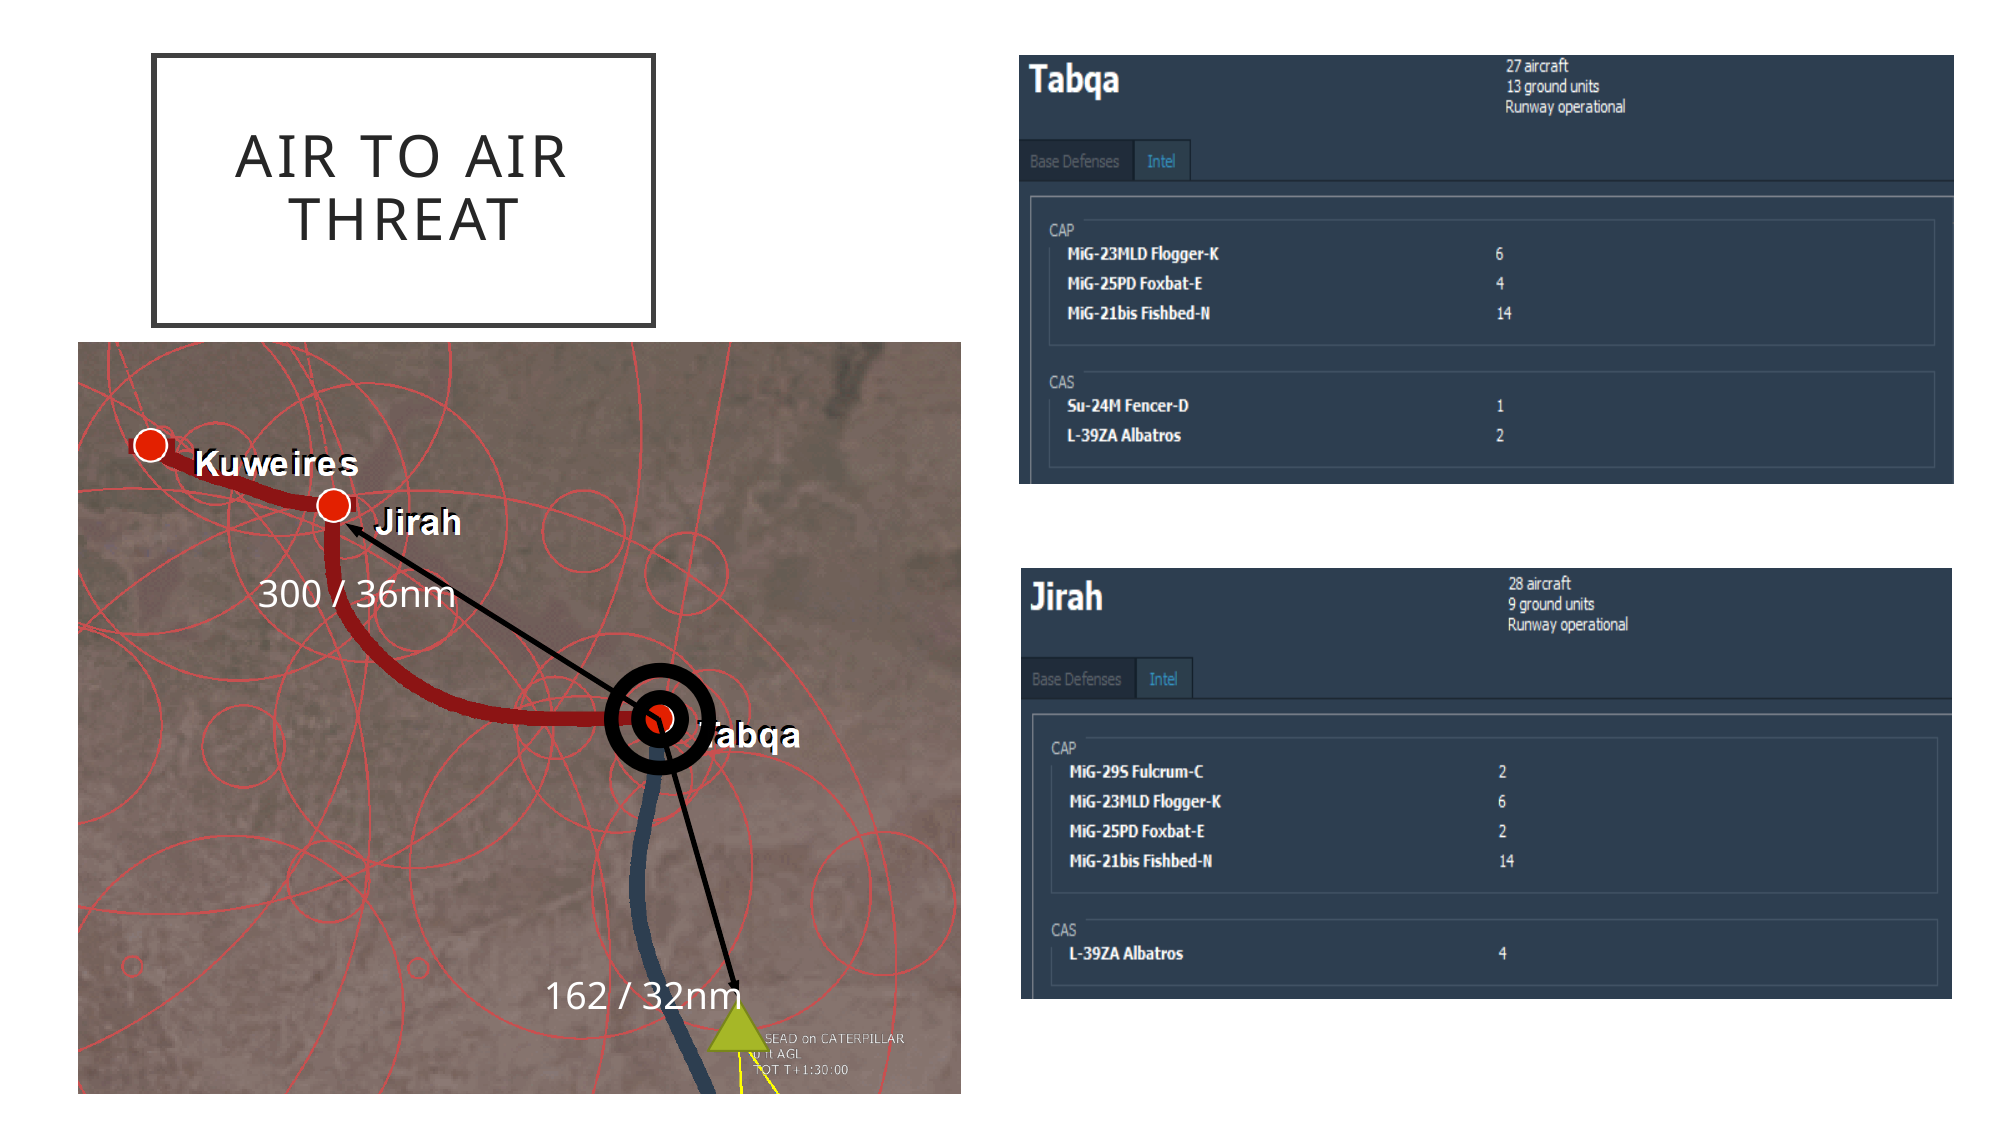

# AIR to air threat
300 / 36nm
162 / 32nm